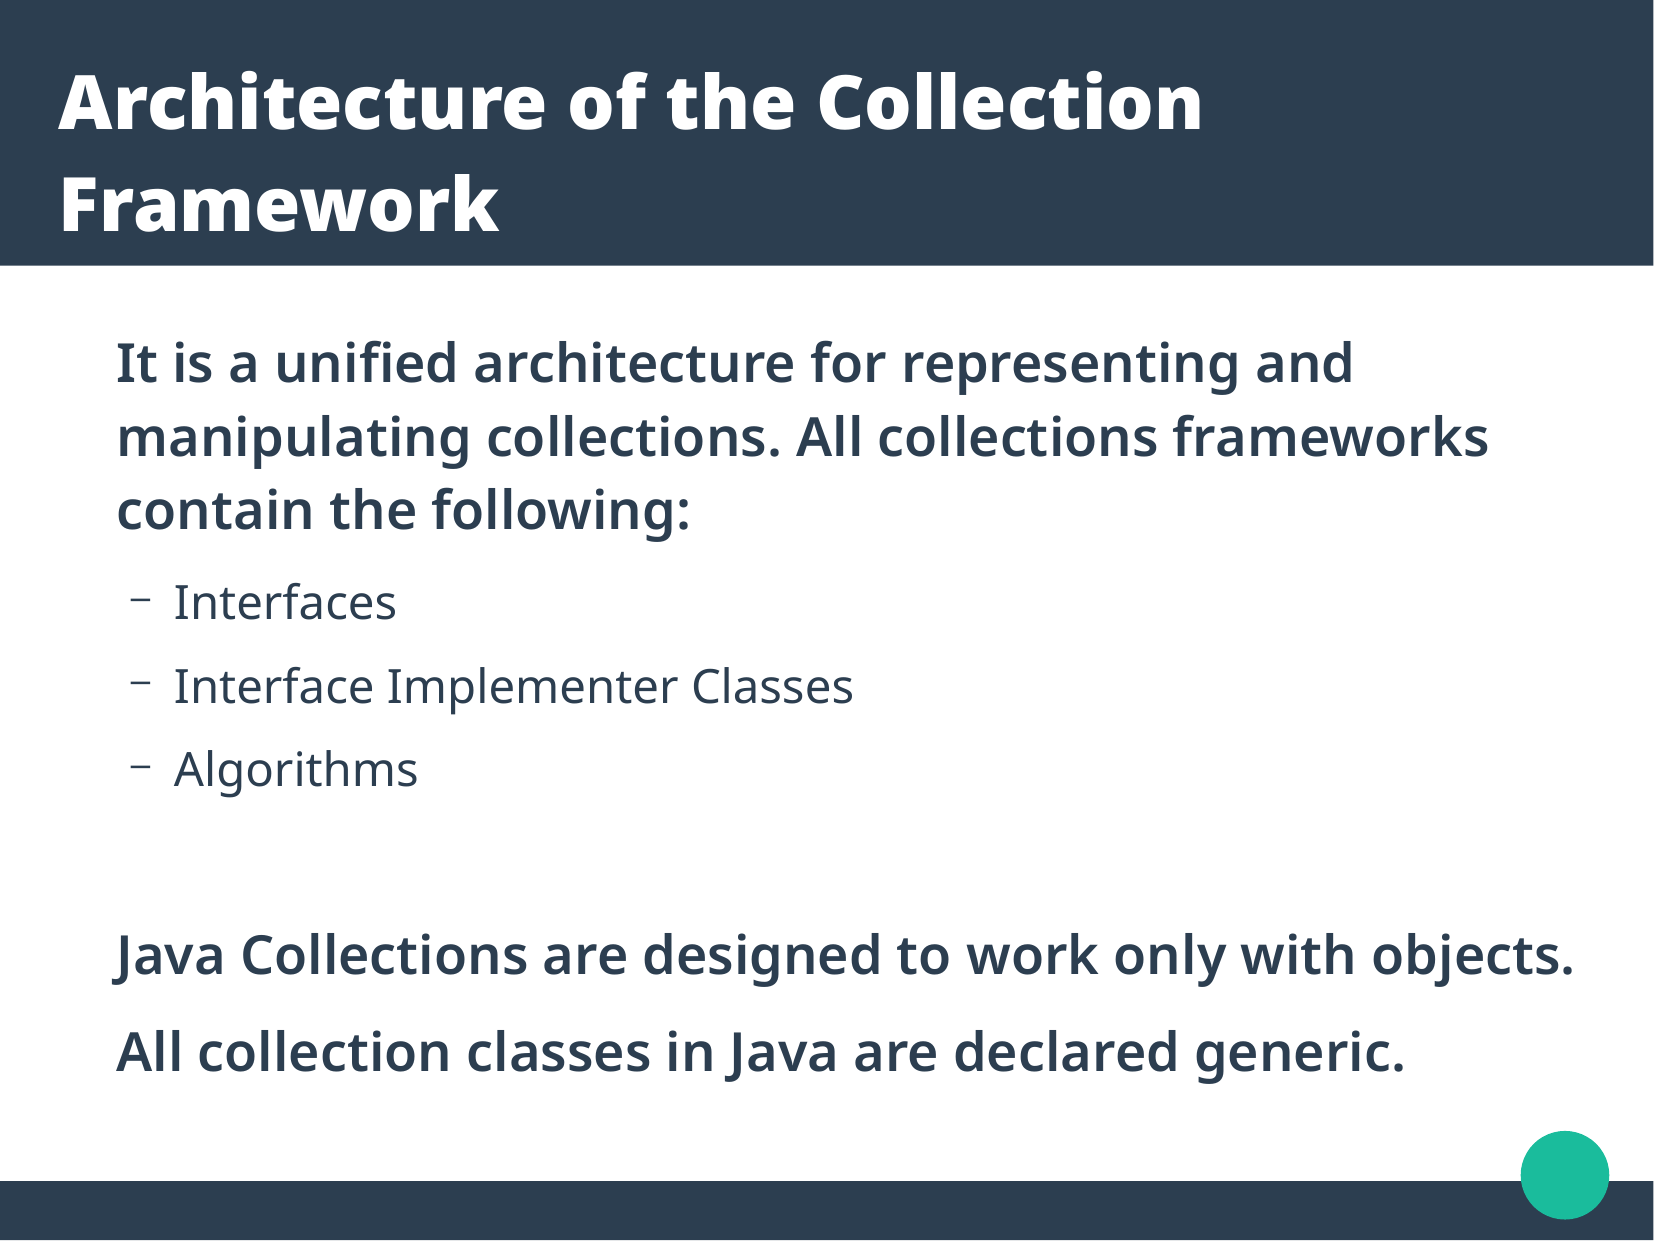

# Architecture of the Collection Framework
It is a unified architecture for representing and manipulating collections. All collections frameworks contain the following:
Interfaces
Interface Implementer Classes
Algorithms
Java Collections are designed to work only with objects.
All collection classes in Java are declared generic.